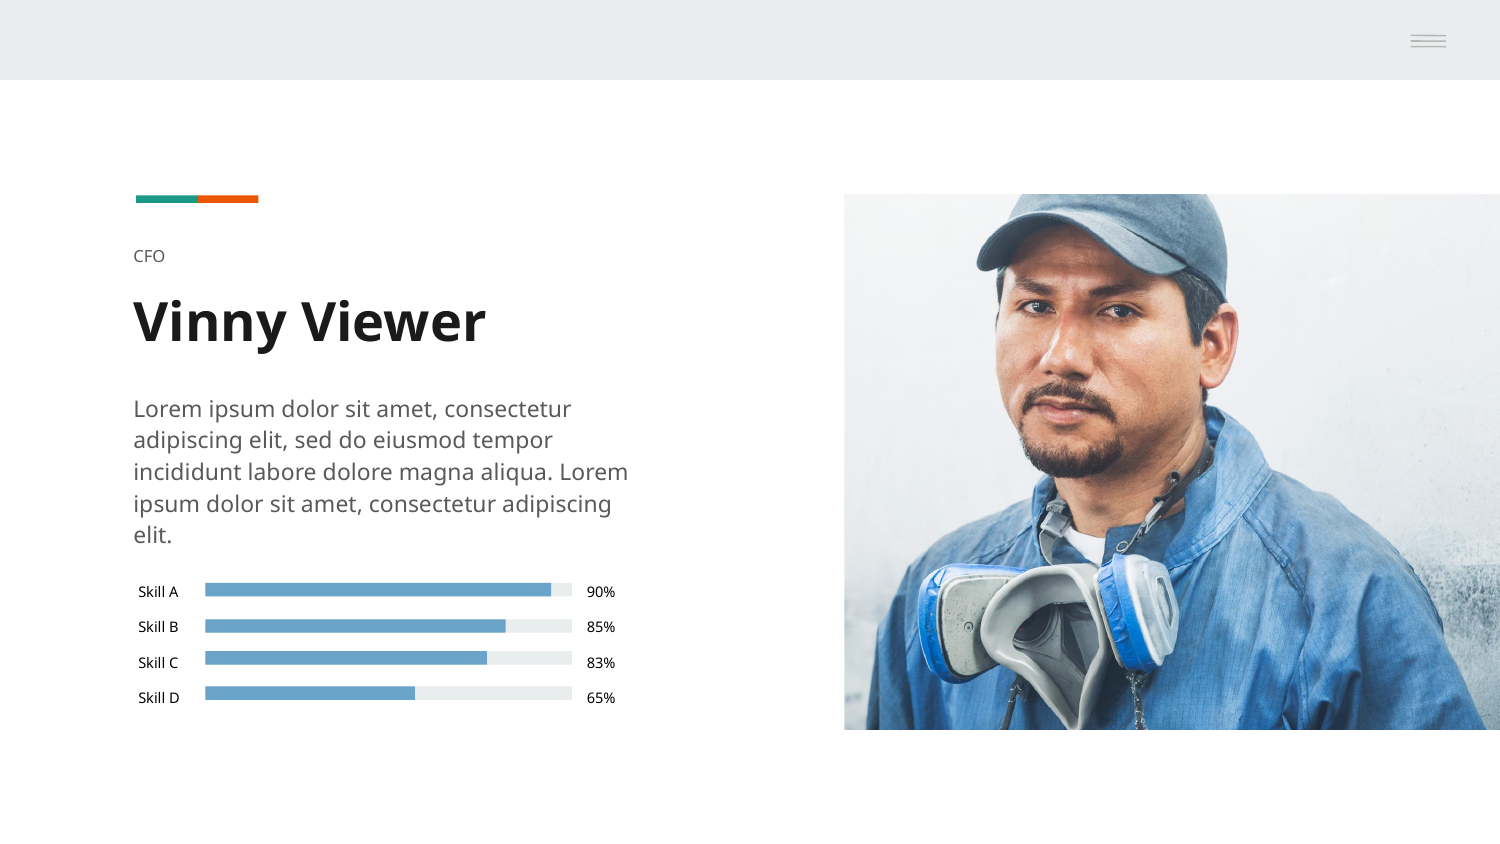

# CFO
Vinny Viewer
Lorem ipsum dolor sit amet, consectetur adipiscing elit, sed do eiusmod tempor incididunt labore dolore magna aliqua. Lorem ipsum dolor sit amet, consectetur adipiscing elit.
Skill A
90%
Skill B
85%
Skill C
83%
Skill D
65%